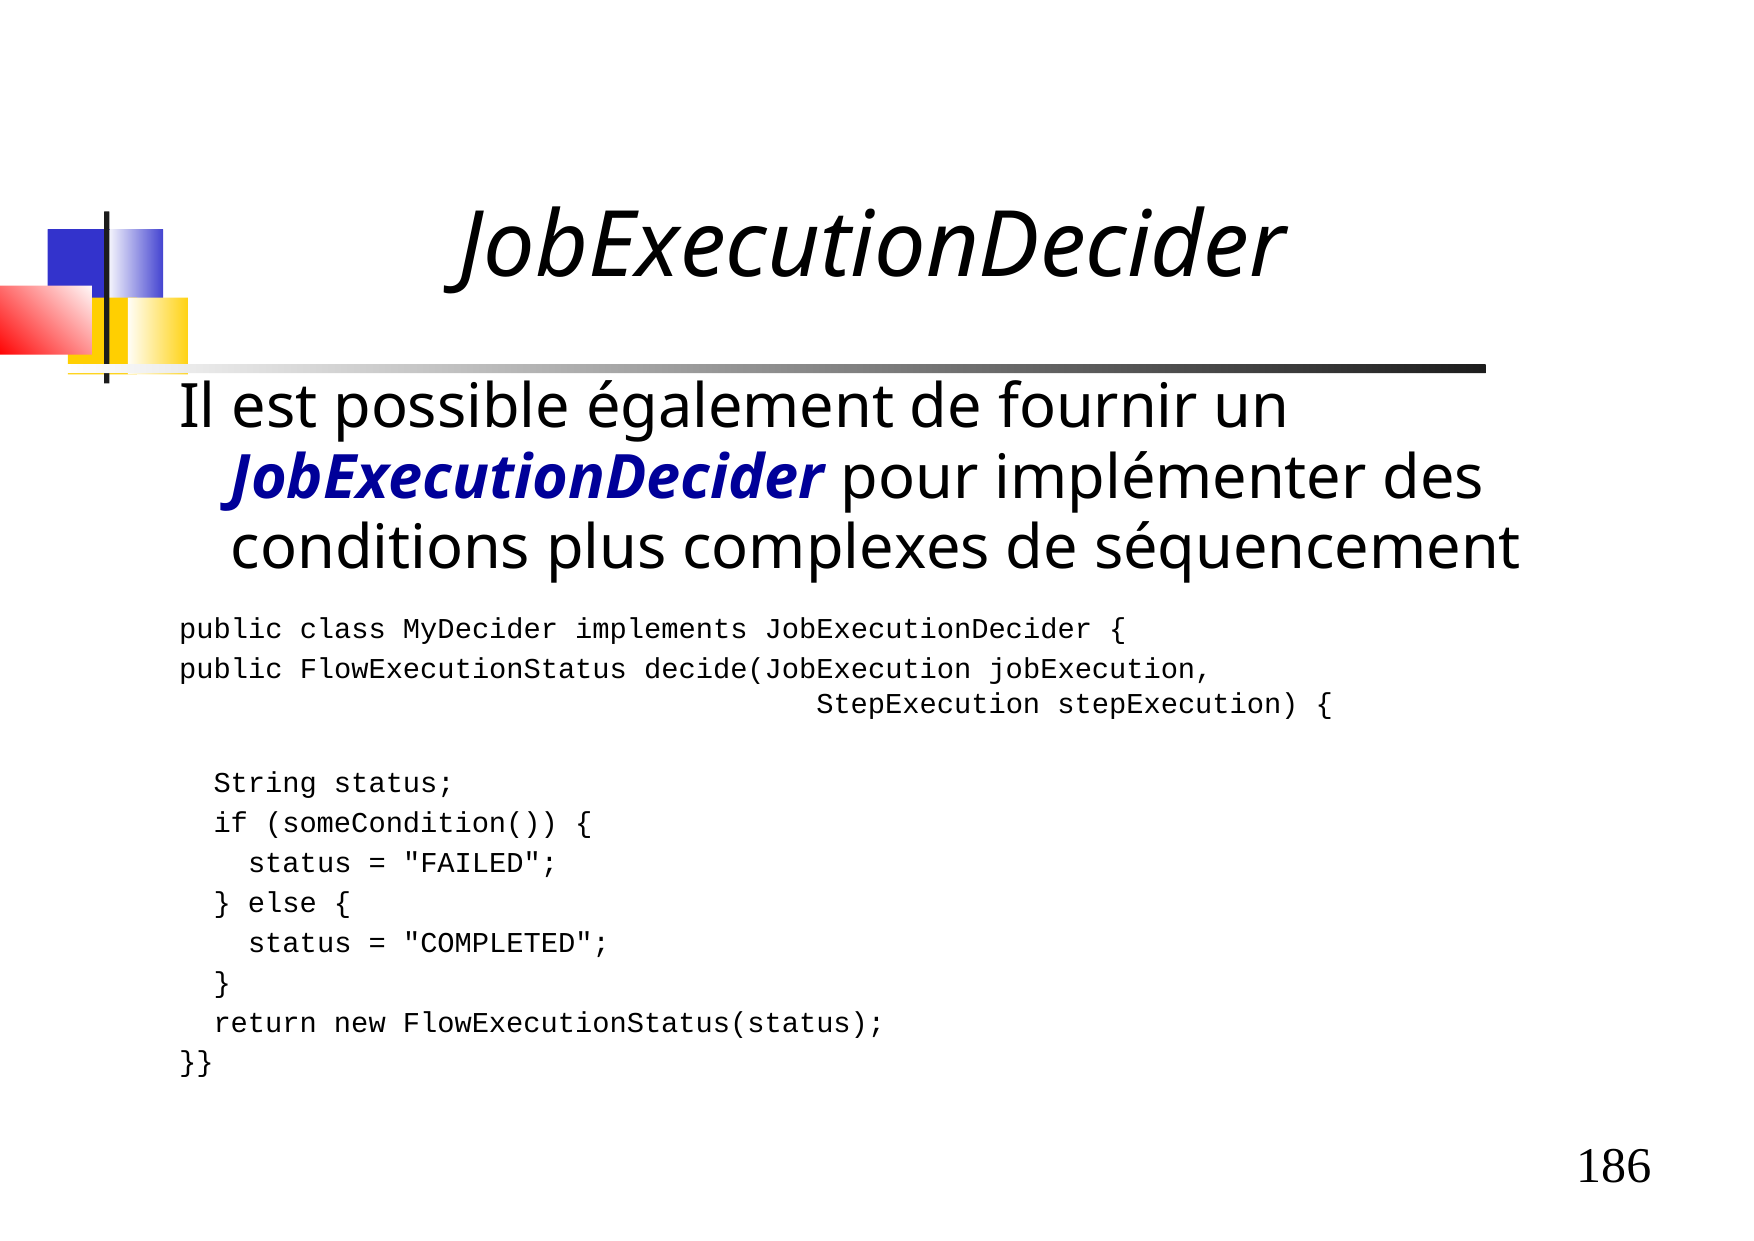

# JobExecutionDecider
Il est possible également de fournir un JobExecutionDecider pour implémenter des conditions plus complexes de séquencement
public class MyDecider implements JobExecutionDecider {
public FlowExecutionStatus decide(JobExecution jobExecution,
 StepExecution stepExecution) {
 String status;
 if (someCondition()) {
 status = "FAILED";
 } else {
 status = "COMPLETED";
 }
 return new FlowExecutionStatus(status);
}}